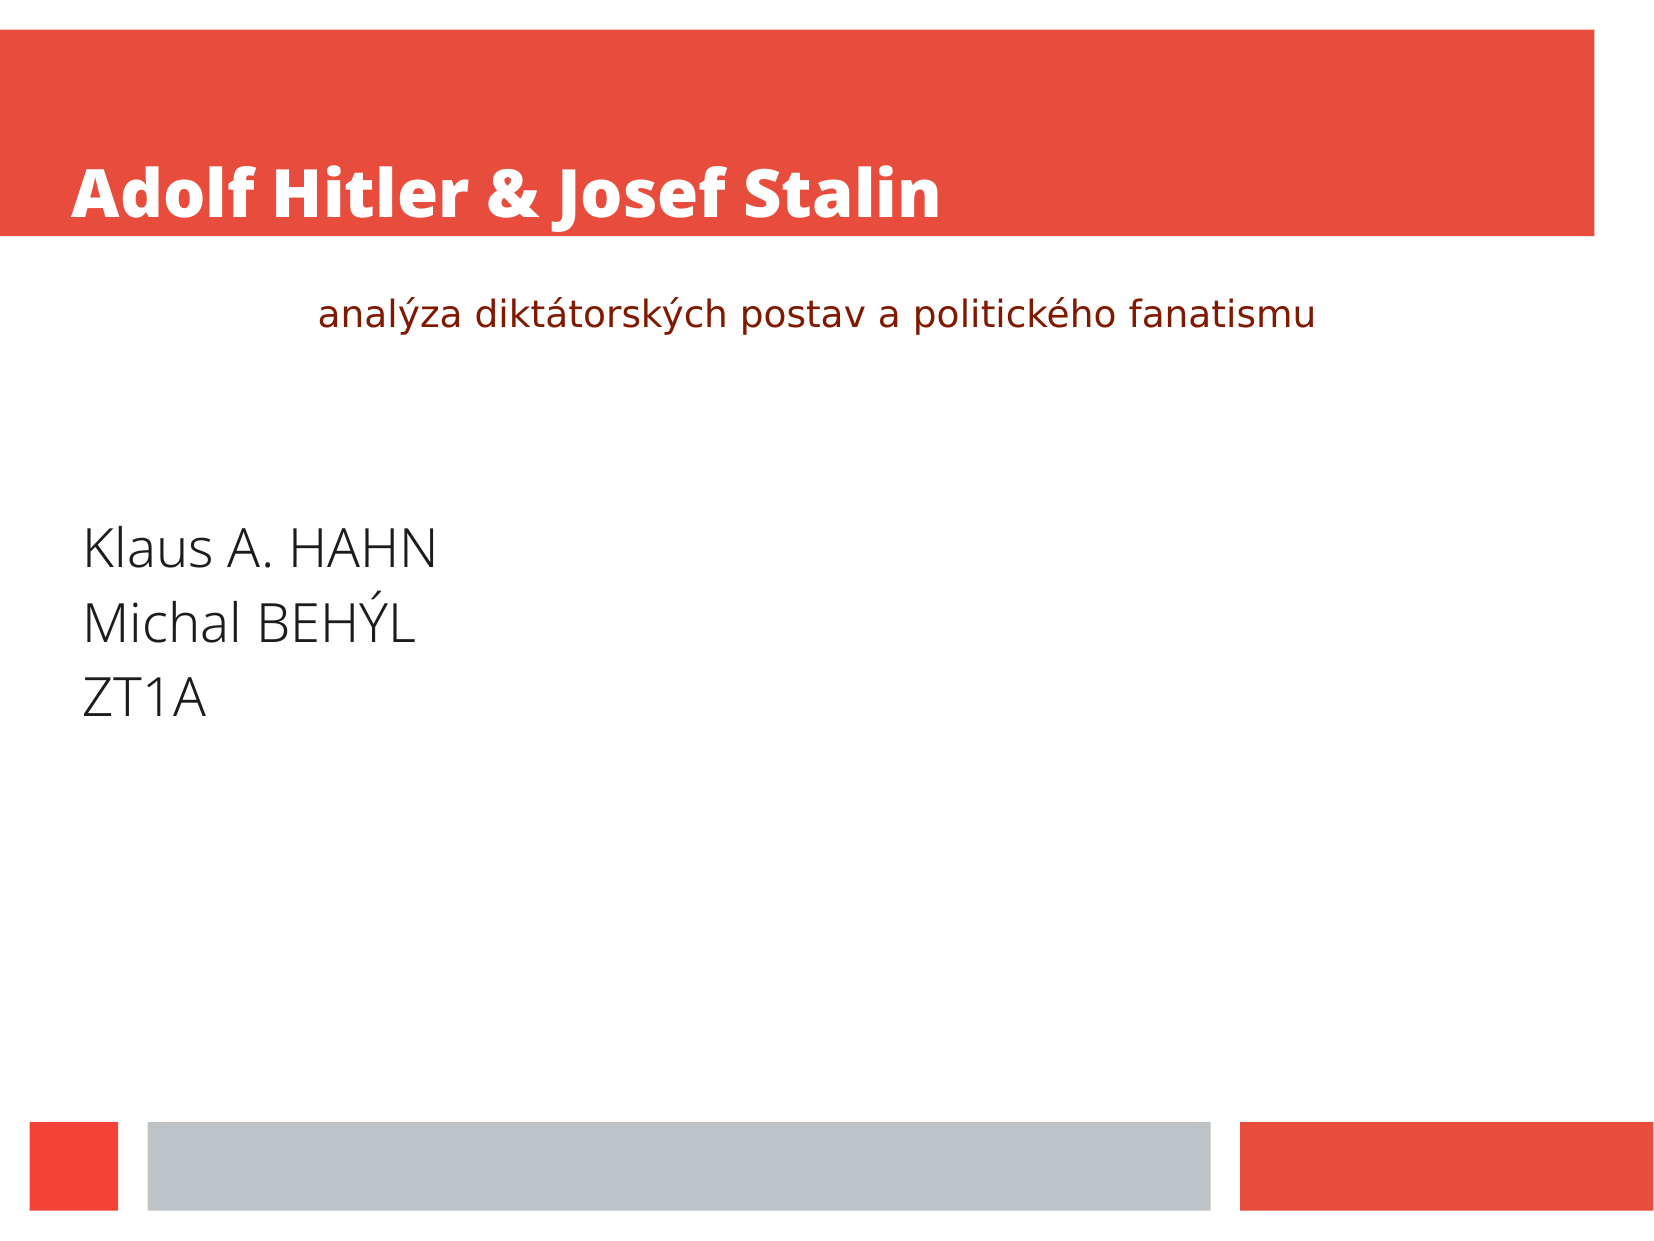

# Adolf Hitler & Josef Stalin
analýza diktátorských postav a politického fanatismu
Klaus A. HAHN
Michal BEHÝL
ZT1A